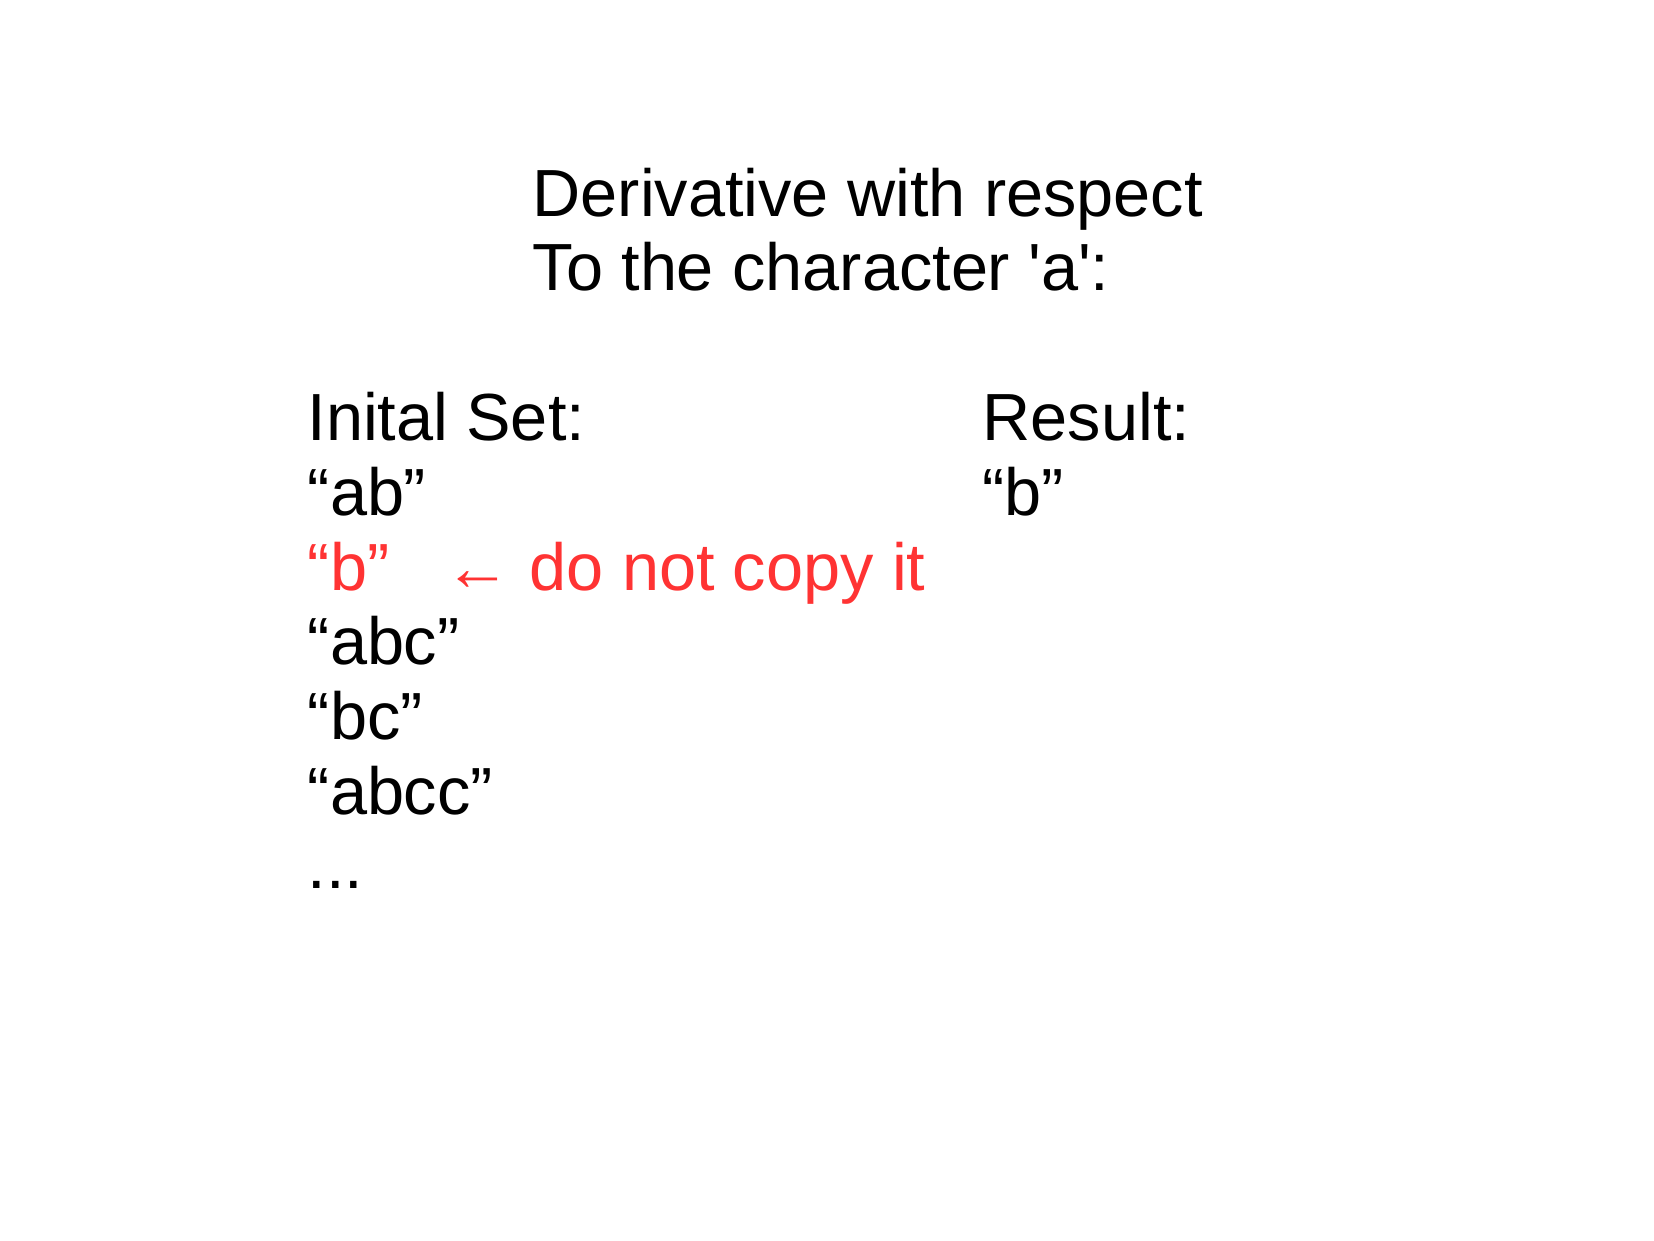

# Derivative with respect
						To the character 'a':
			Inital Set:						Result:
			“ab” 							“b”
 			“b” ← do not copy it
			“abc”
			“bc”
			“abcc”
			...